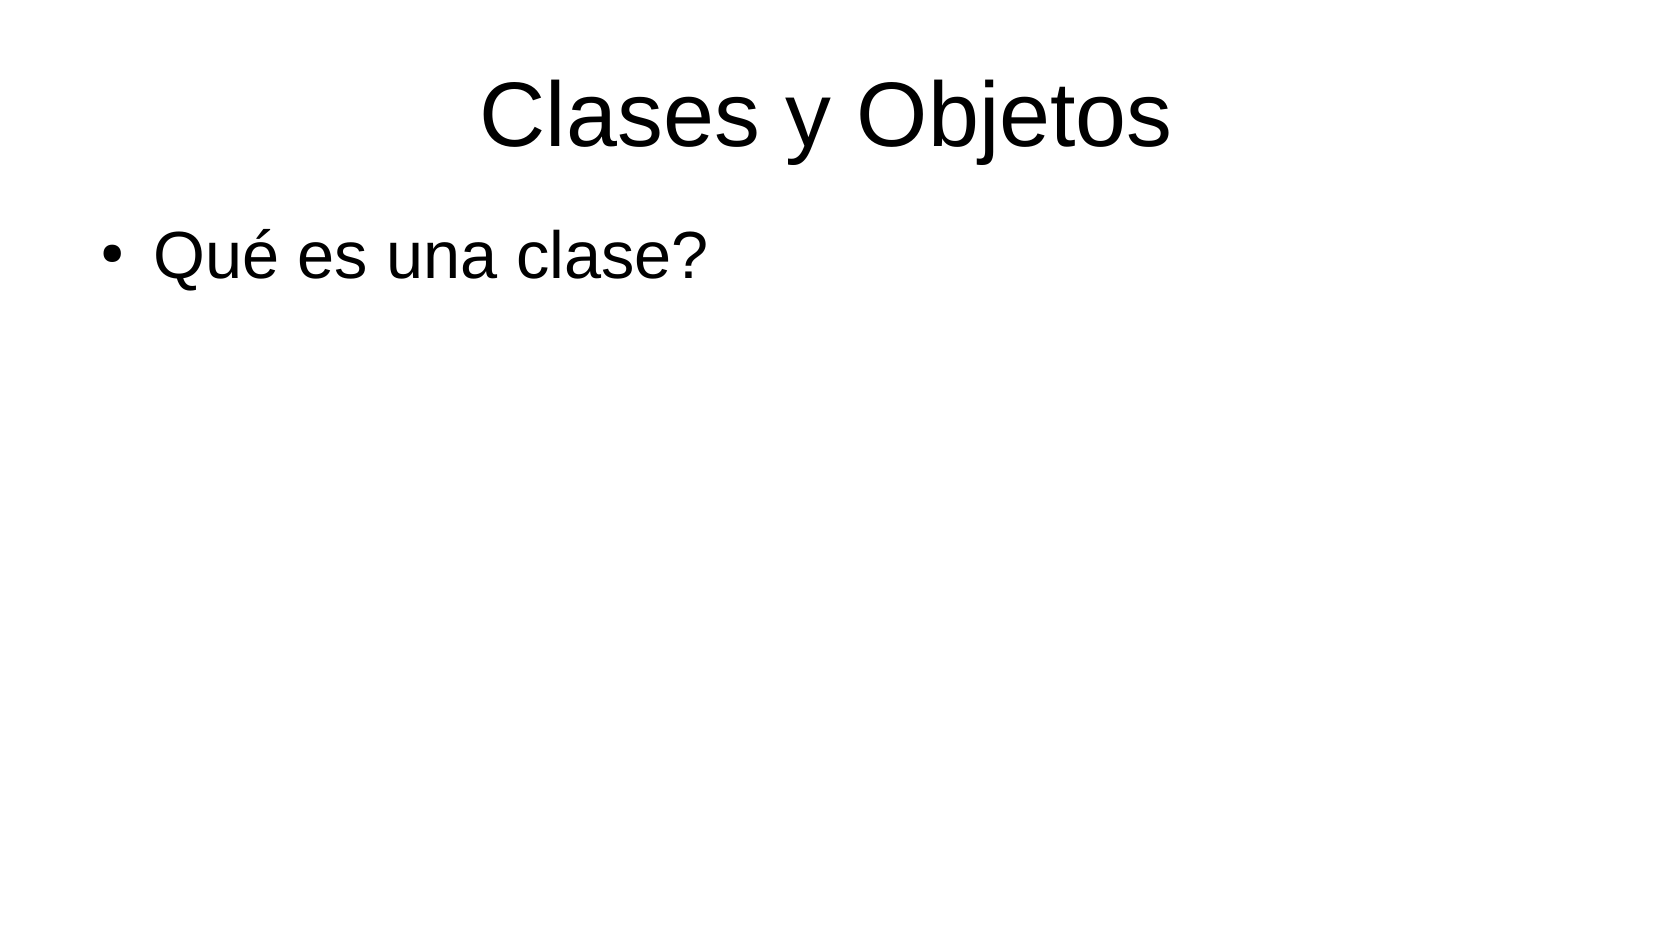

# Clases y Objetos
Qué es una clase?